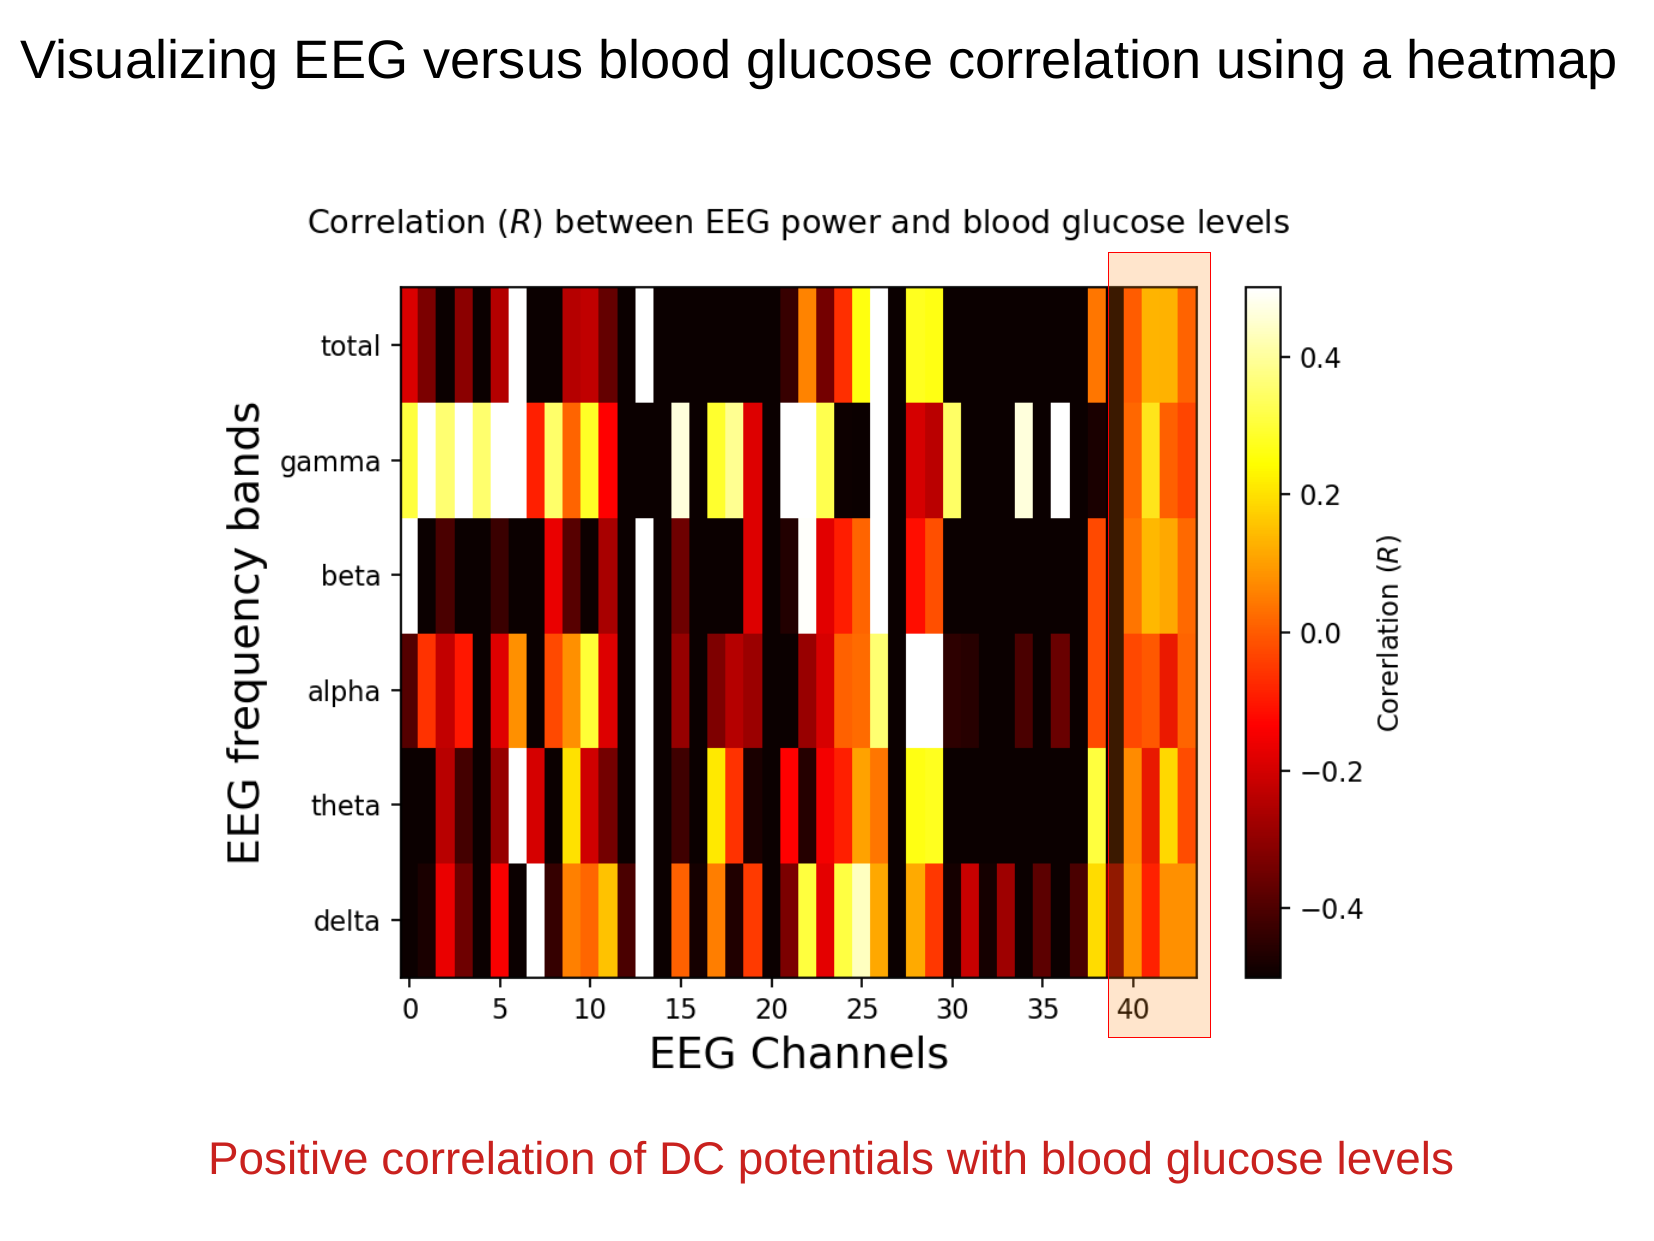

Visualizing EEG versus blood glucose correlation using a heatmap
Positive correlation of DC potentials with blood glucose levels